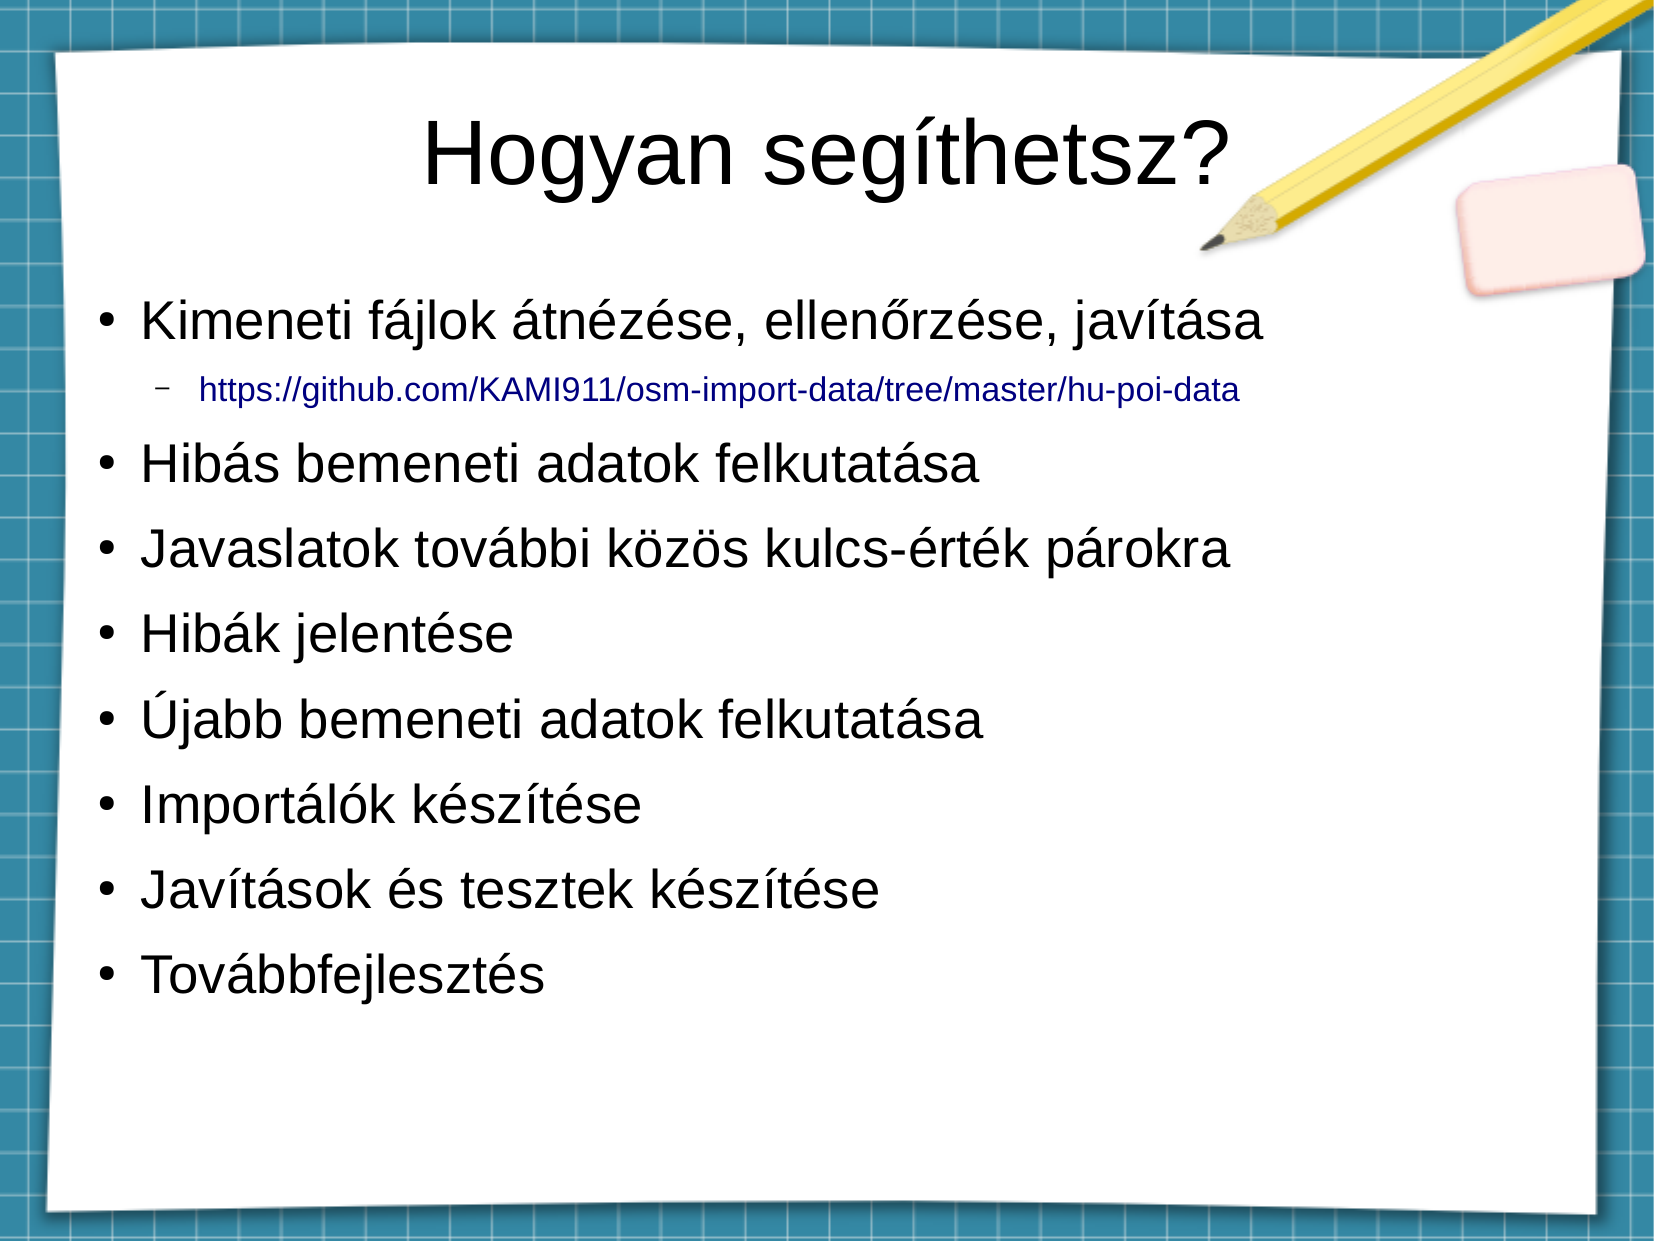

# Hogyan segíthetsz?
Kimeneti fájlok átnézése, ellenőrzése, javítása
https://github.com/KAMI911/osm-import-data/tree/master/hu-poi-data
Hibás bemeneti adatok felkutatása
Javaslatok további közös kulcs-érték párokra
Hibák jelentése
Újabb bemeneti adatok felkutatása
Importálók készítése
Javítások és tesztek készítése
Továbbfejlesztés